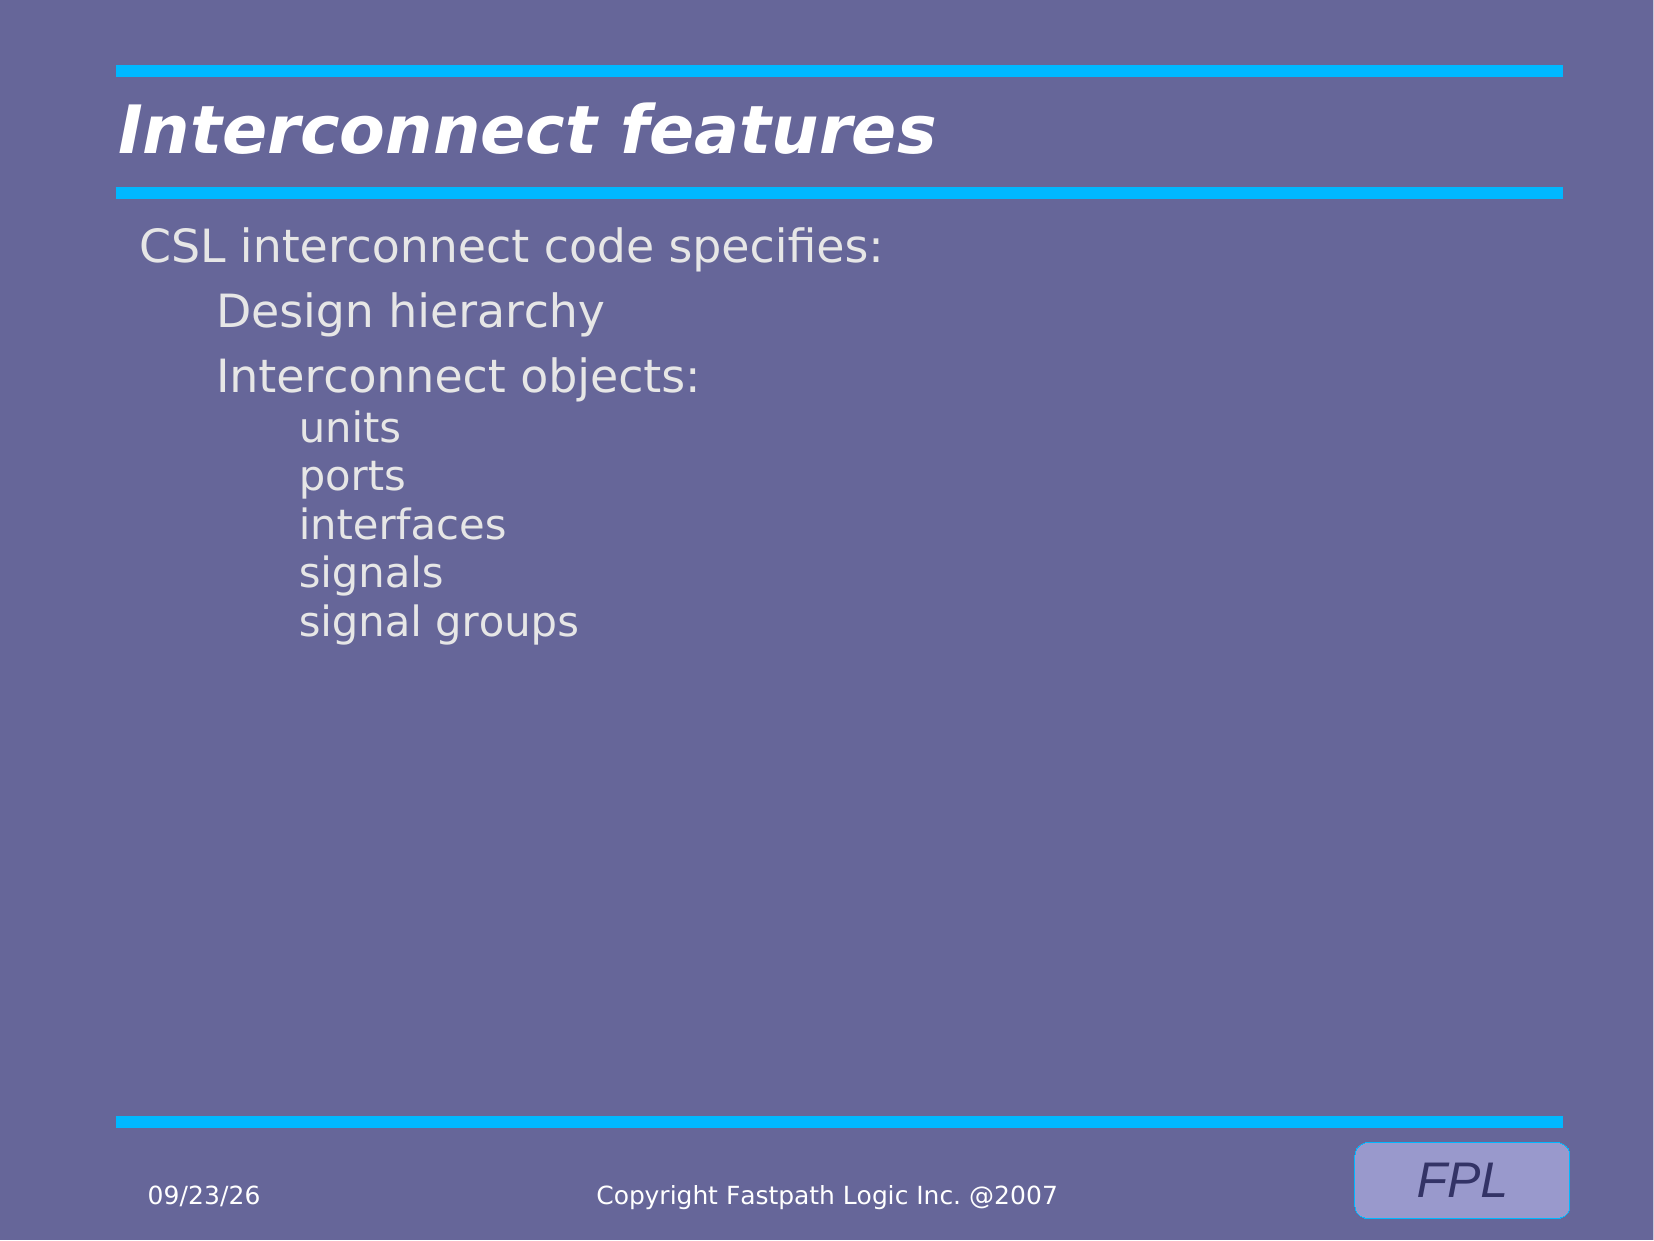

# Interconnect features
CSL interconnect code specifies:
Design hierarchy
Interconnect objects:
units
ports
interfaces
signals
signal groups
Copyright Fastpath Logic Inc. @2007